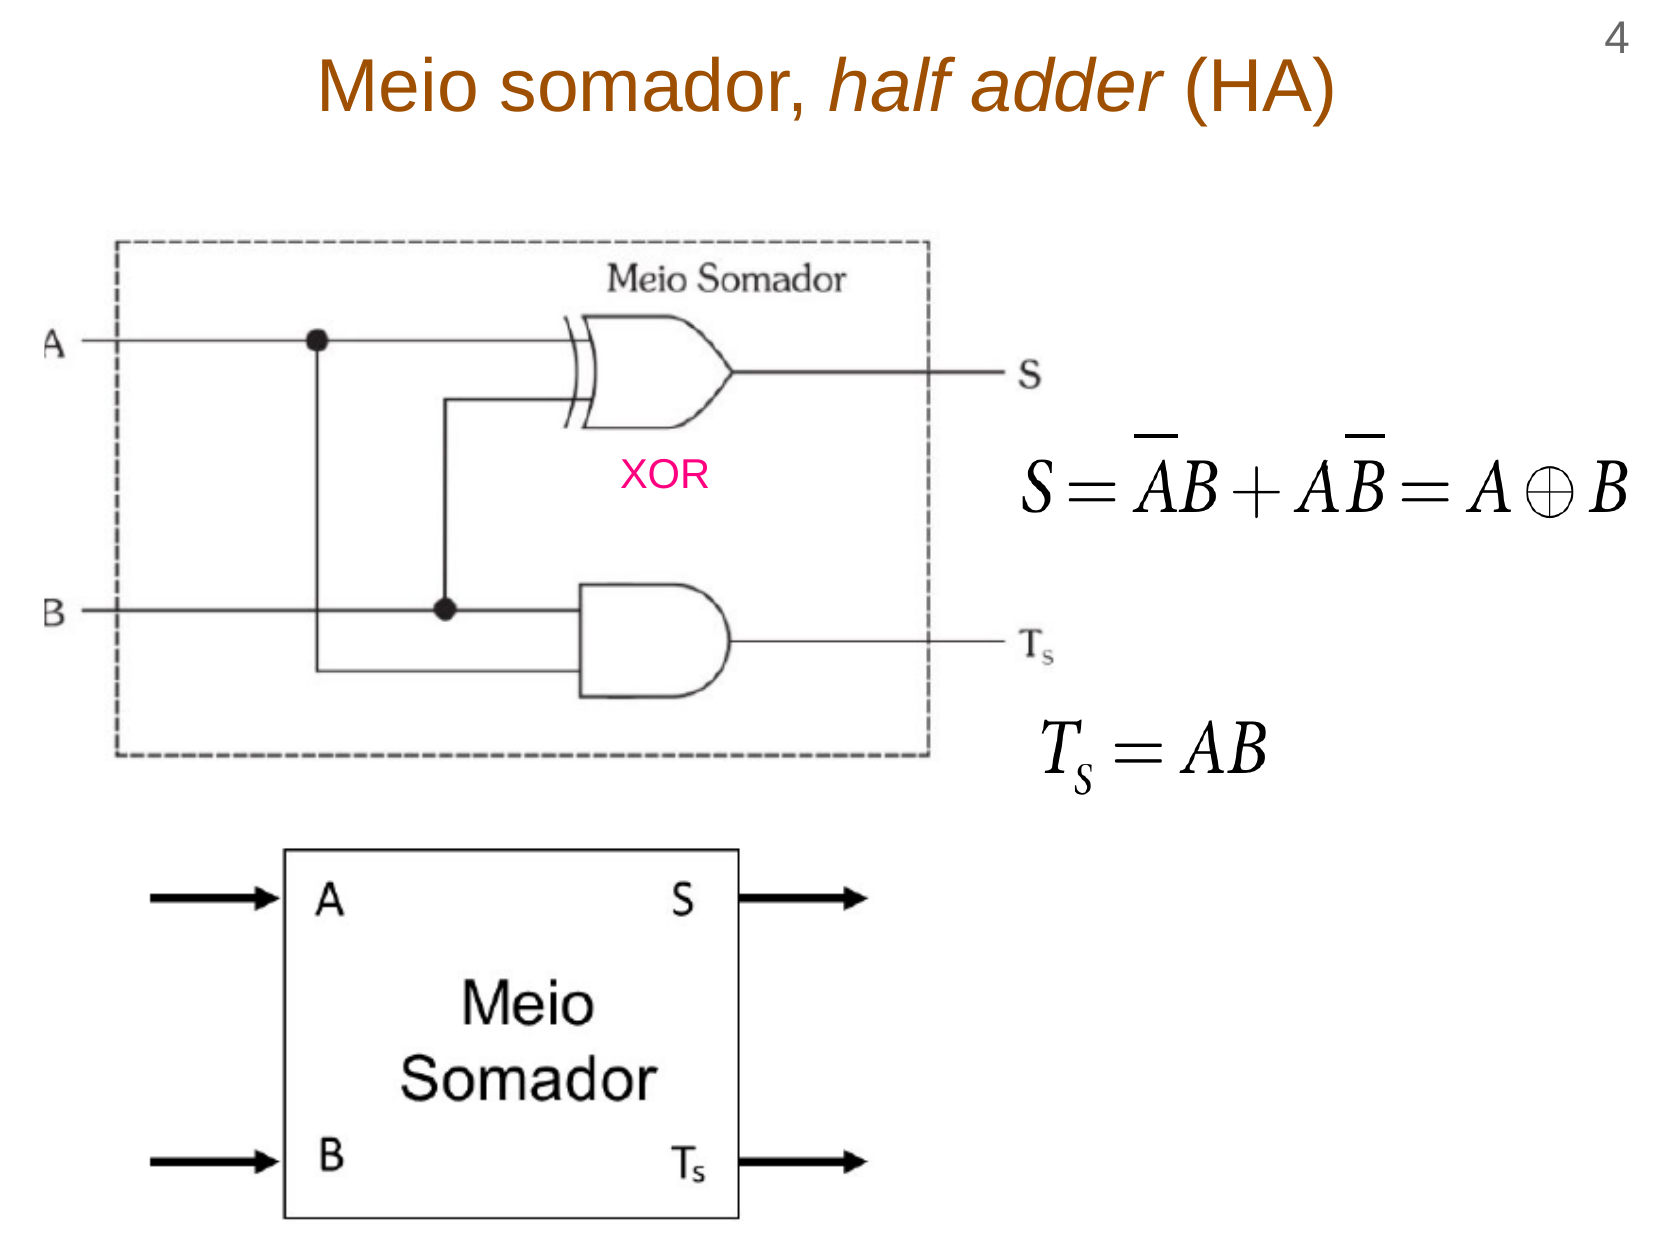

4
# Meio somador, half adder (HA)
‘
XOR